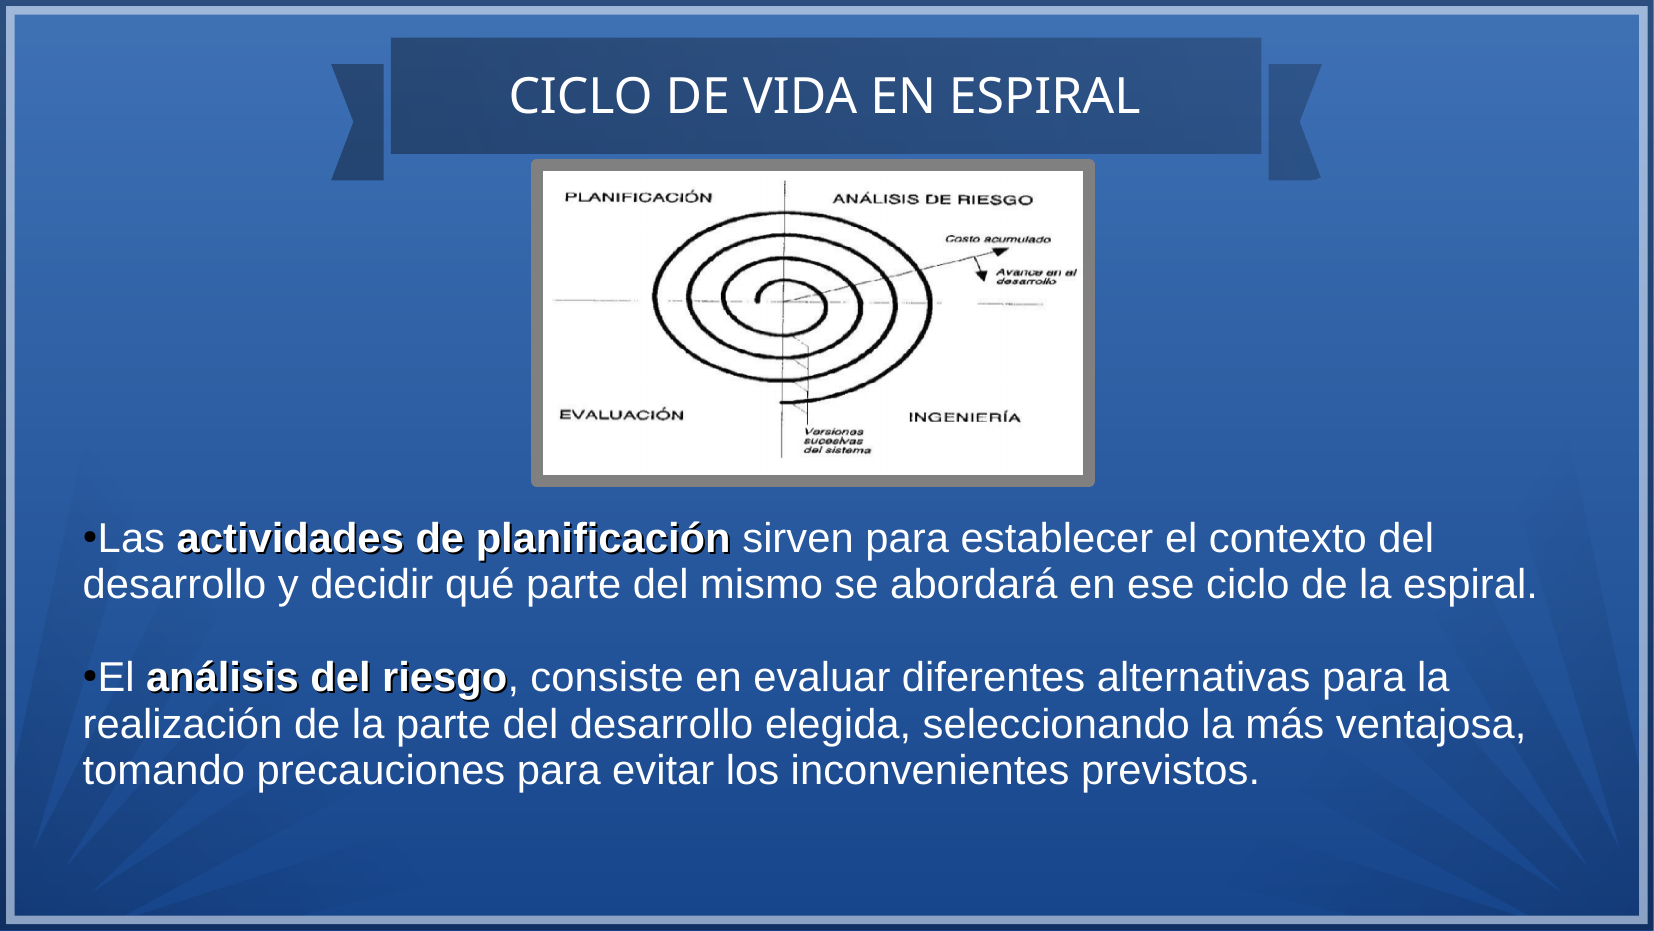

# CICLO DE VIDA EN ESPIRAL
Las actividades de planificación sirven para establecer el contexto del desarrollo y decidir qué parte del mismo se abordará en ese ciclo de la espiral.
El análisis del riesgo, consiste en evaluar diferentes alternativas para la realización de la parte del desarrollo elegida, seleccionando la más ventajosa, tomando precauciones para evitar los inconvenientes previstos.